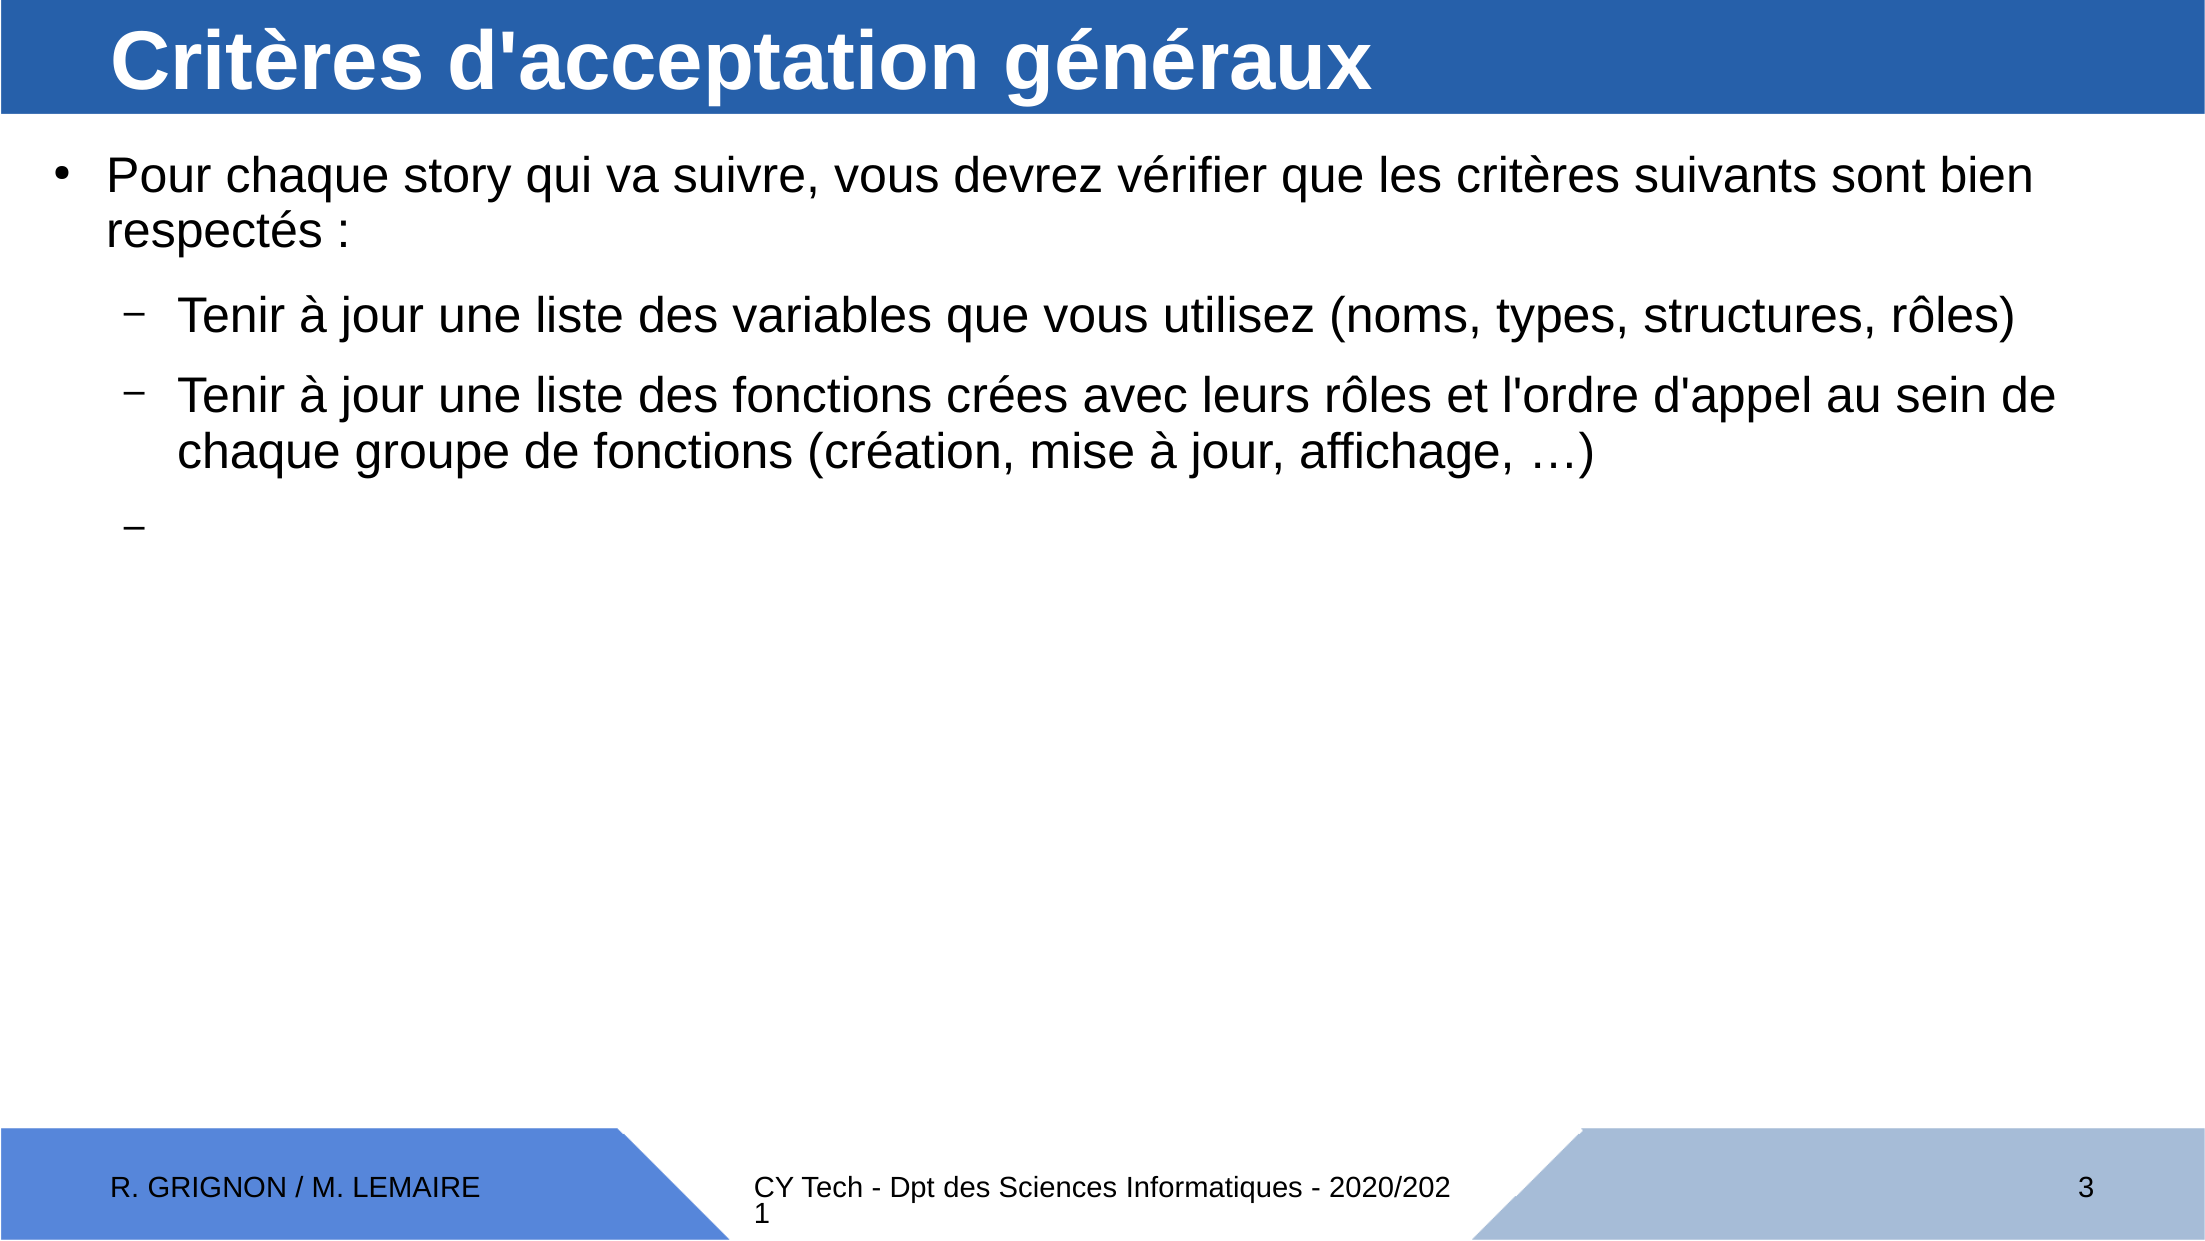

# Critères d'acceptation généraux
Pour chaque story qui va suivre, vous devrez vérifier que les critères suivants sont bien respectés :
Tenir à jour une liste des variables que vous utilisez (noms, types, structures, rôles)
Tenir à jour une liste des fonctions crées avec leurs rôles et l'ordre d'appel au sein de chaque groupe de fonctions (création, mise à jour, affichage, …)
R. GRIGNON / M. LEMAIRE
CY Tech - Dpt des Sciences Informatiques - 2020/2021
3